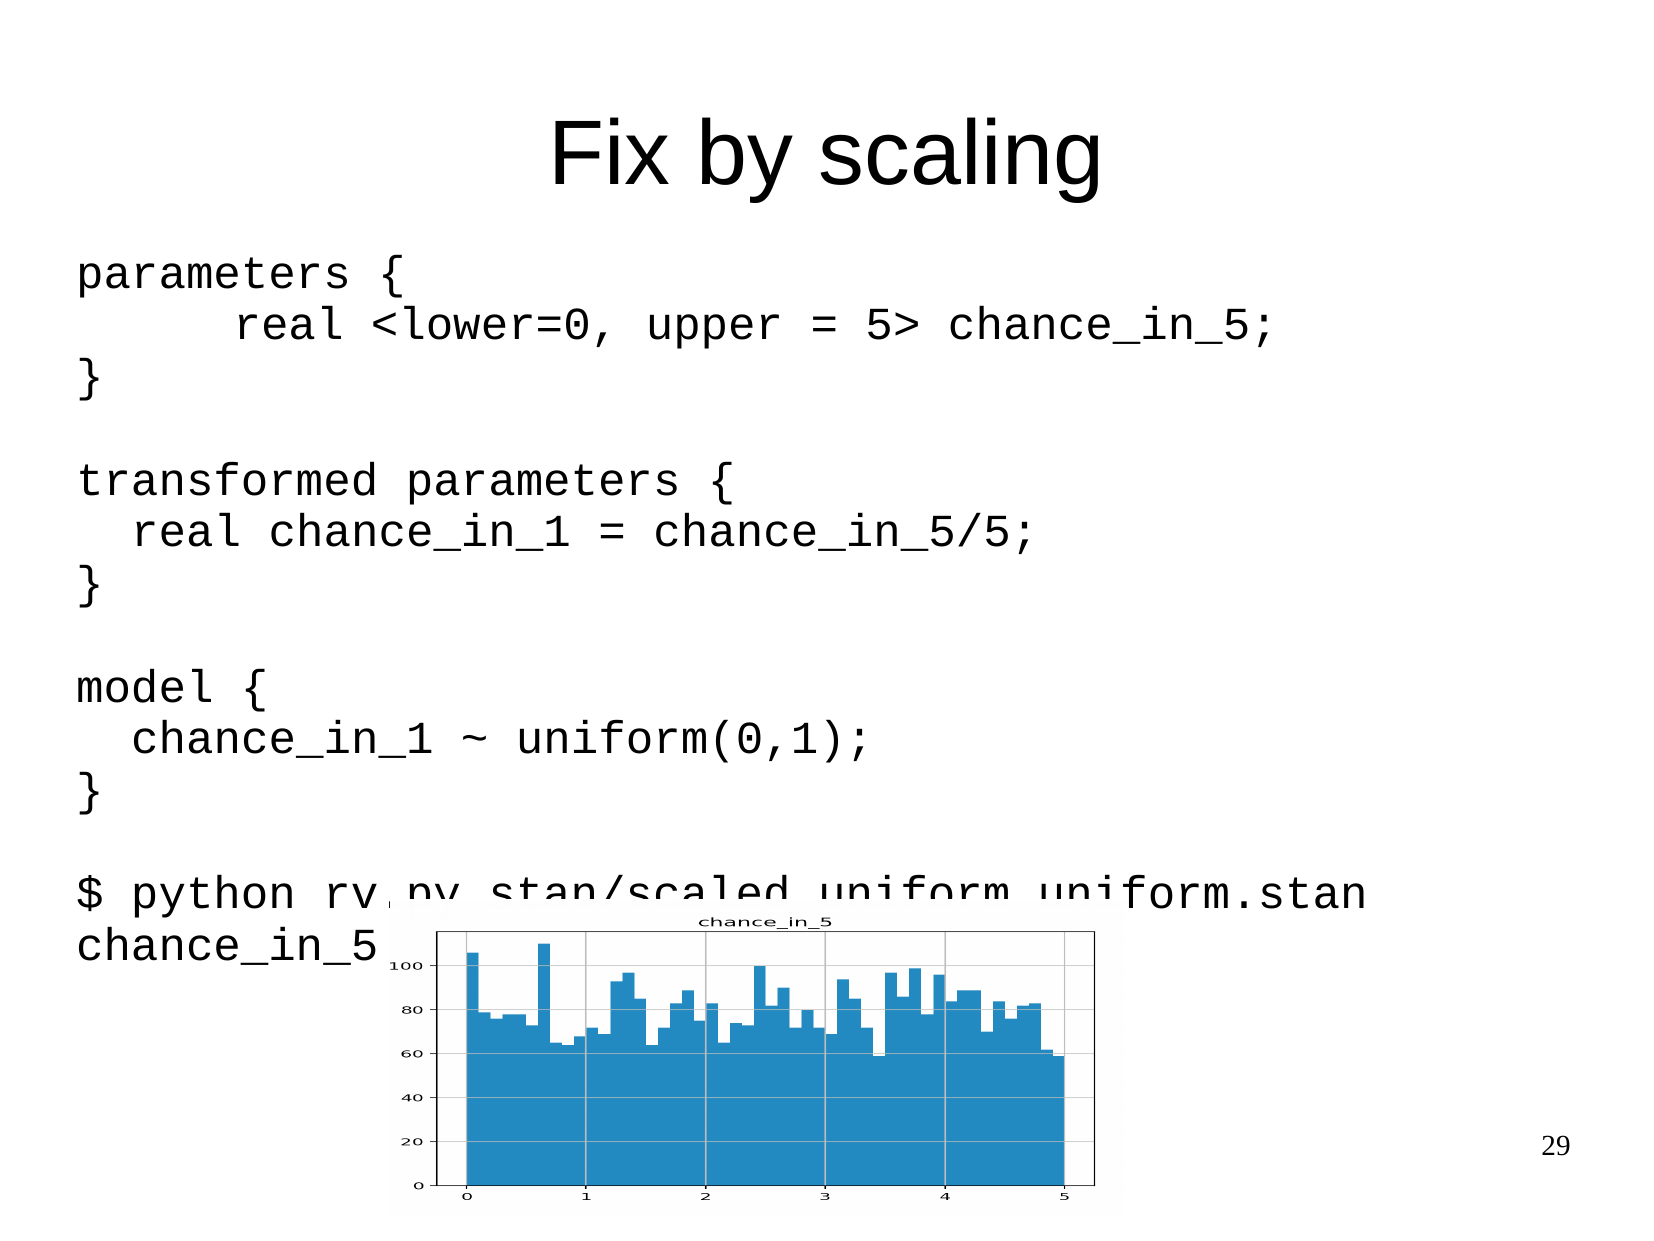

# Fix by scaling
parameters {
	 real <lower=0, upper = 5> chance_in_5;
}
transformed parameters {
 real chance_in_1 = chance_in_5/5;
}
model {
 chance_in_1 ~ uniform(0,1);
}
$ python rv.py stan/scaled_uniform_uniform.stan chance_in_5
29